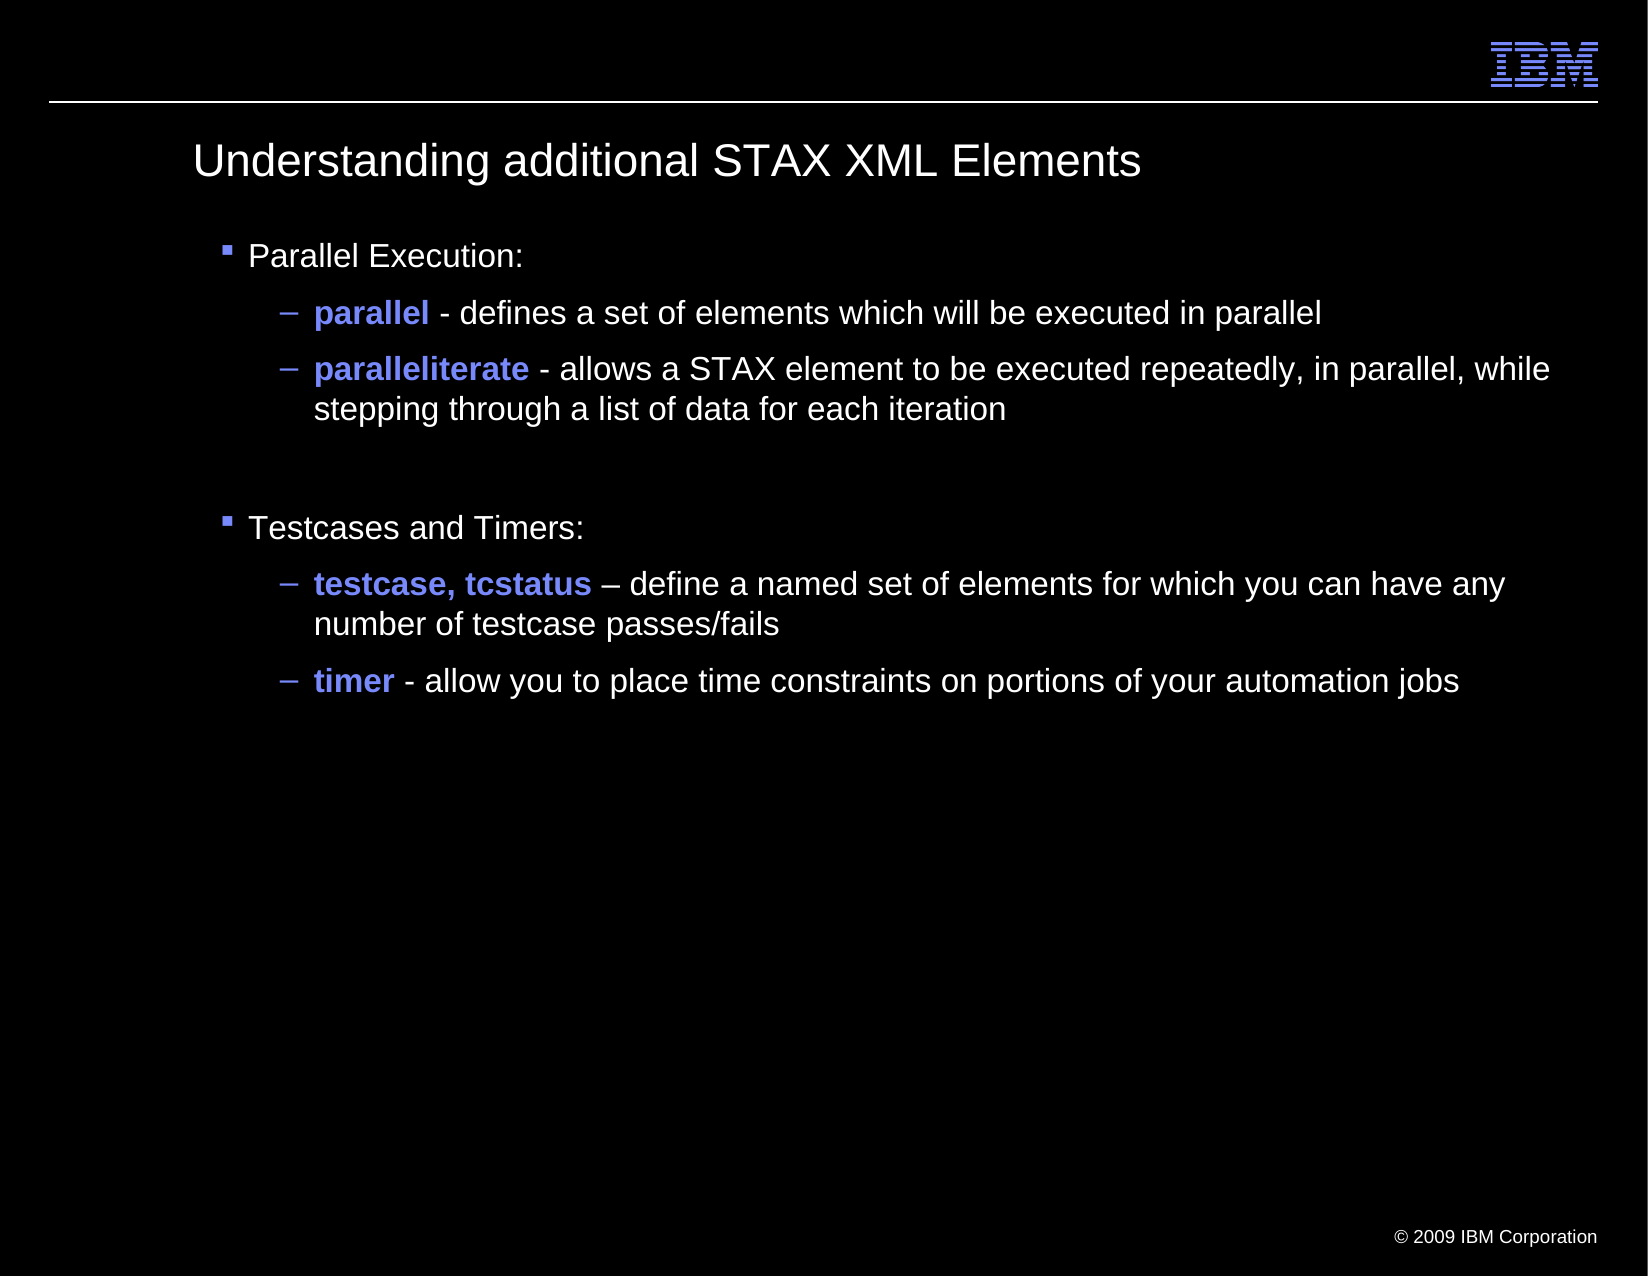

# Understanding additional STAX XML Elements
Parallel Execution:
parallel - defines a set of elements which will be executed in parallel
paralleliterate - allows a STAX element to be executed repeatedly, in parallel, while stepping through a list of data for each iteration
Testcases and Timers:
testcase, tcstatus – define a named set of elements for which you can have any number of testcase passes/fails
timer - allow you to place time constraints on portions of your automation jobs